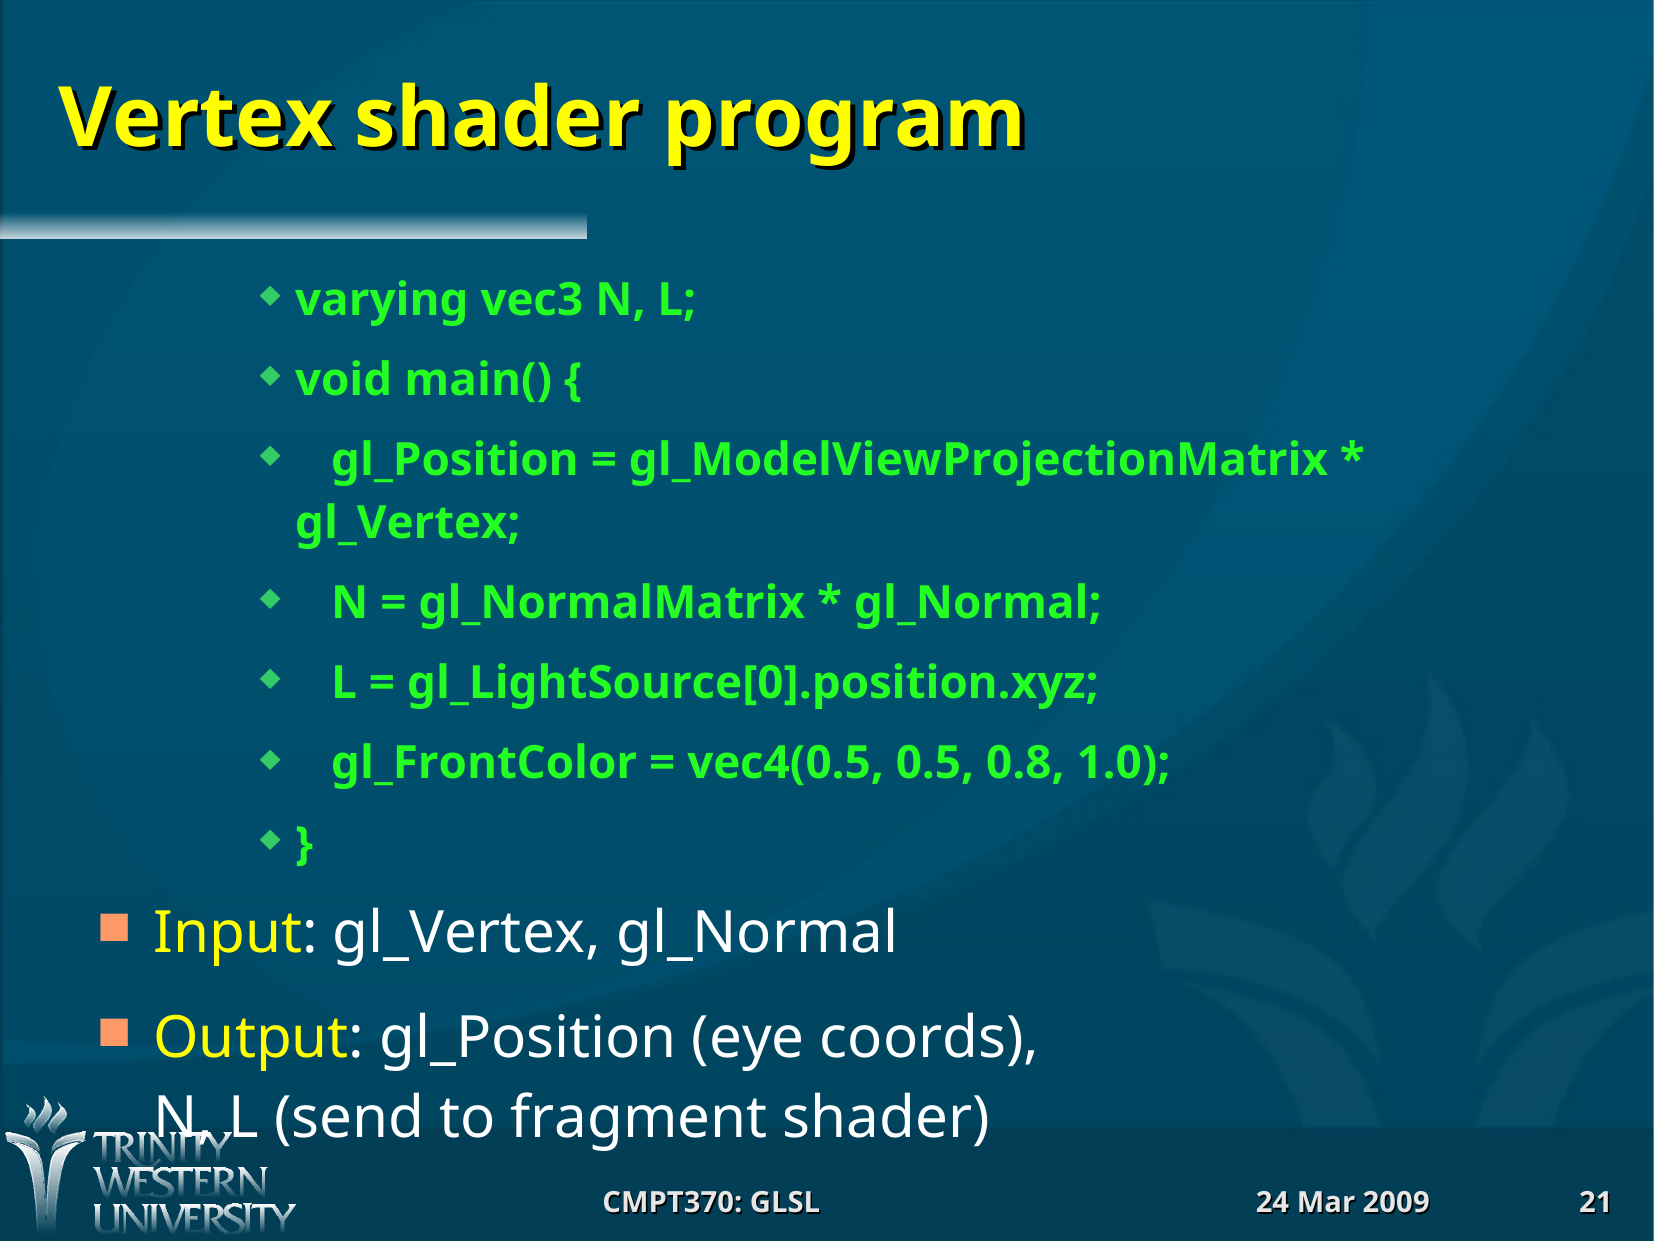

# Vertex shader program
varying vec3 N, L;
void main() {
 gl_Position = gl_ModelViewProjectionMatrix * gl_Vertex;
 N = gl_NormalMatrix * gl_Normal;
 L = gl_LightSource[0].position.xyz;
 gl_FrontColor = vec4(0.5, 0.5, 0.8, 1.0);
}
Input: gl_Vertex, gl_Normal
Output: gl_Position (eye coords),
N, L (send to fragment shader)
CMPT370: GLSL
24 Mar 2009
21